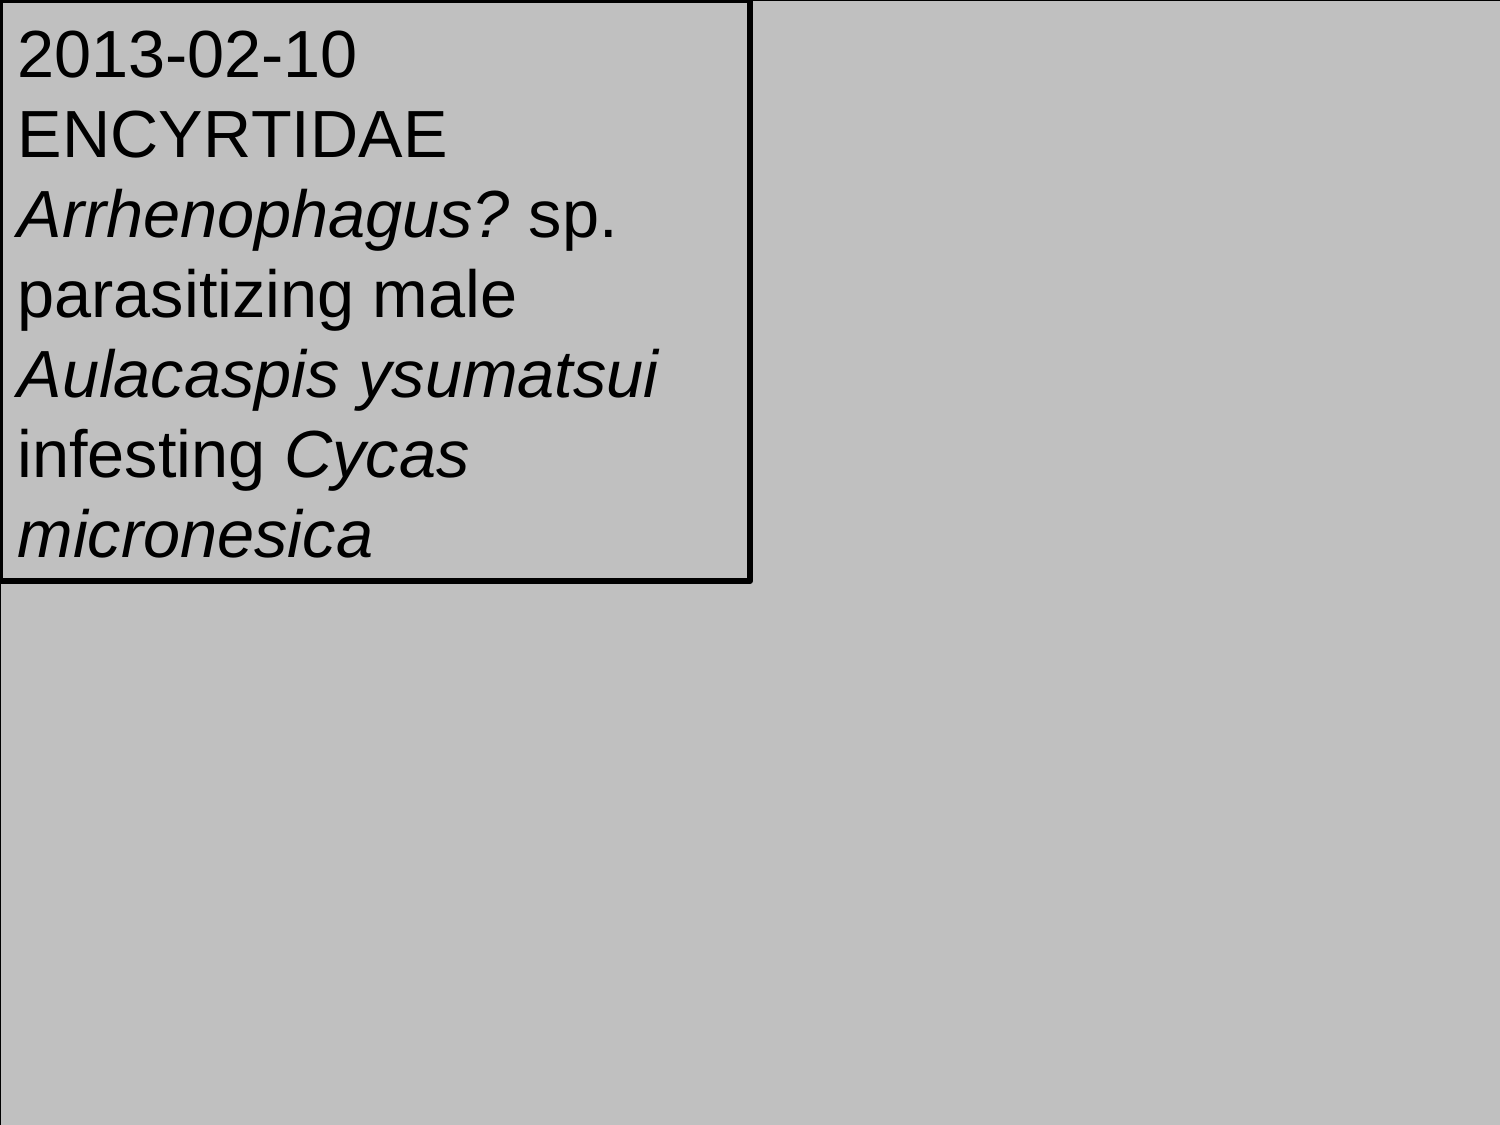

# 2013-02-10 ENCYRTIDAE Arrhenophagus? sp. parasitizing male Aulacaspis ysumatsui infesting Cycas micronesica